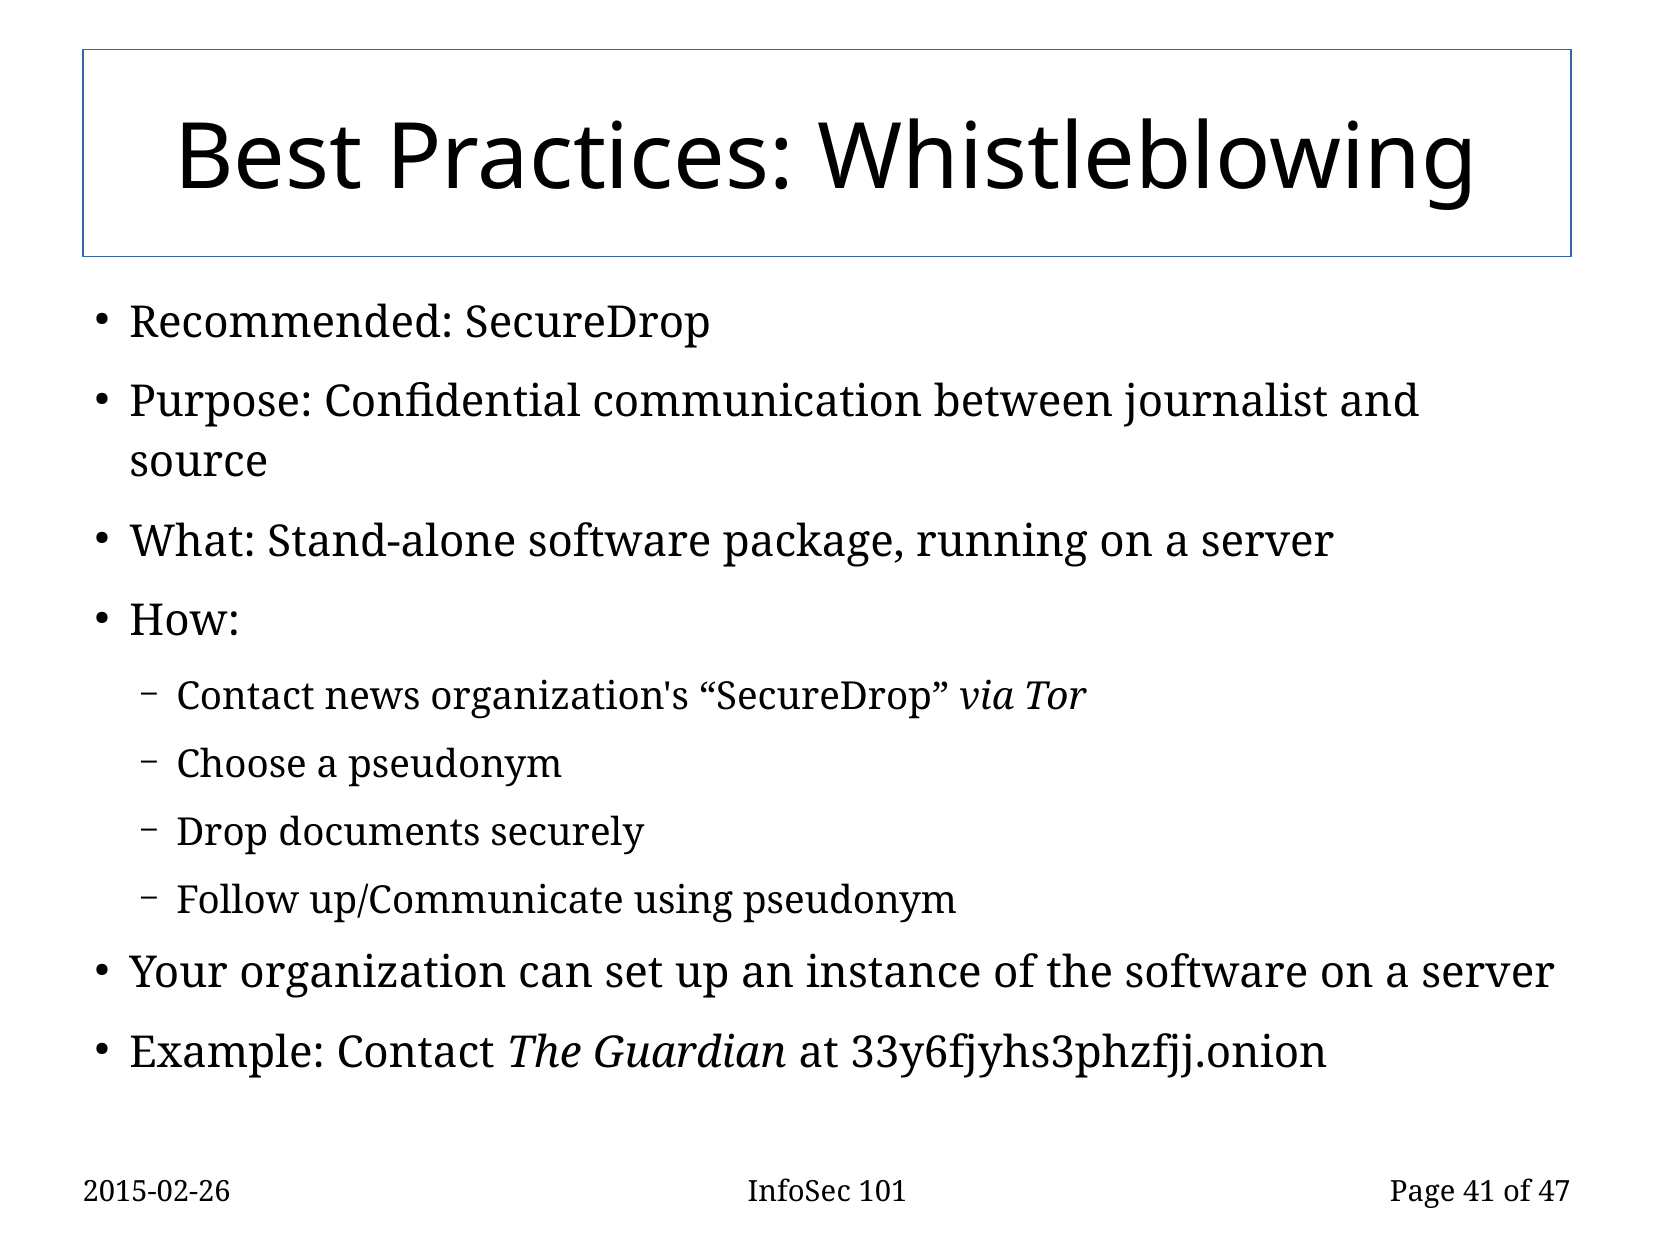

# Best Practices: Whistleblowing
Recommended: SecureDrop
Purpose: Confidential communication between journalist and source
What: Stand-alone software package, running on a server
How:
Contact news organization's “SecureDrop” via Tor
Choose a pseudonym
Drop documents securely
Follow up/Communicate using pseudonym
Your organization can set up an instance of the software on a server
Example: Contact The Guardian at 33y6fjyhs3phzfjj.onion
2015-02-26
InfoSec 101
41